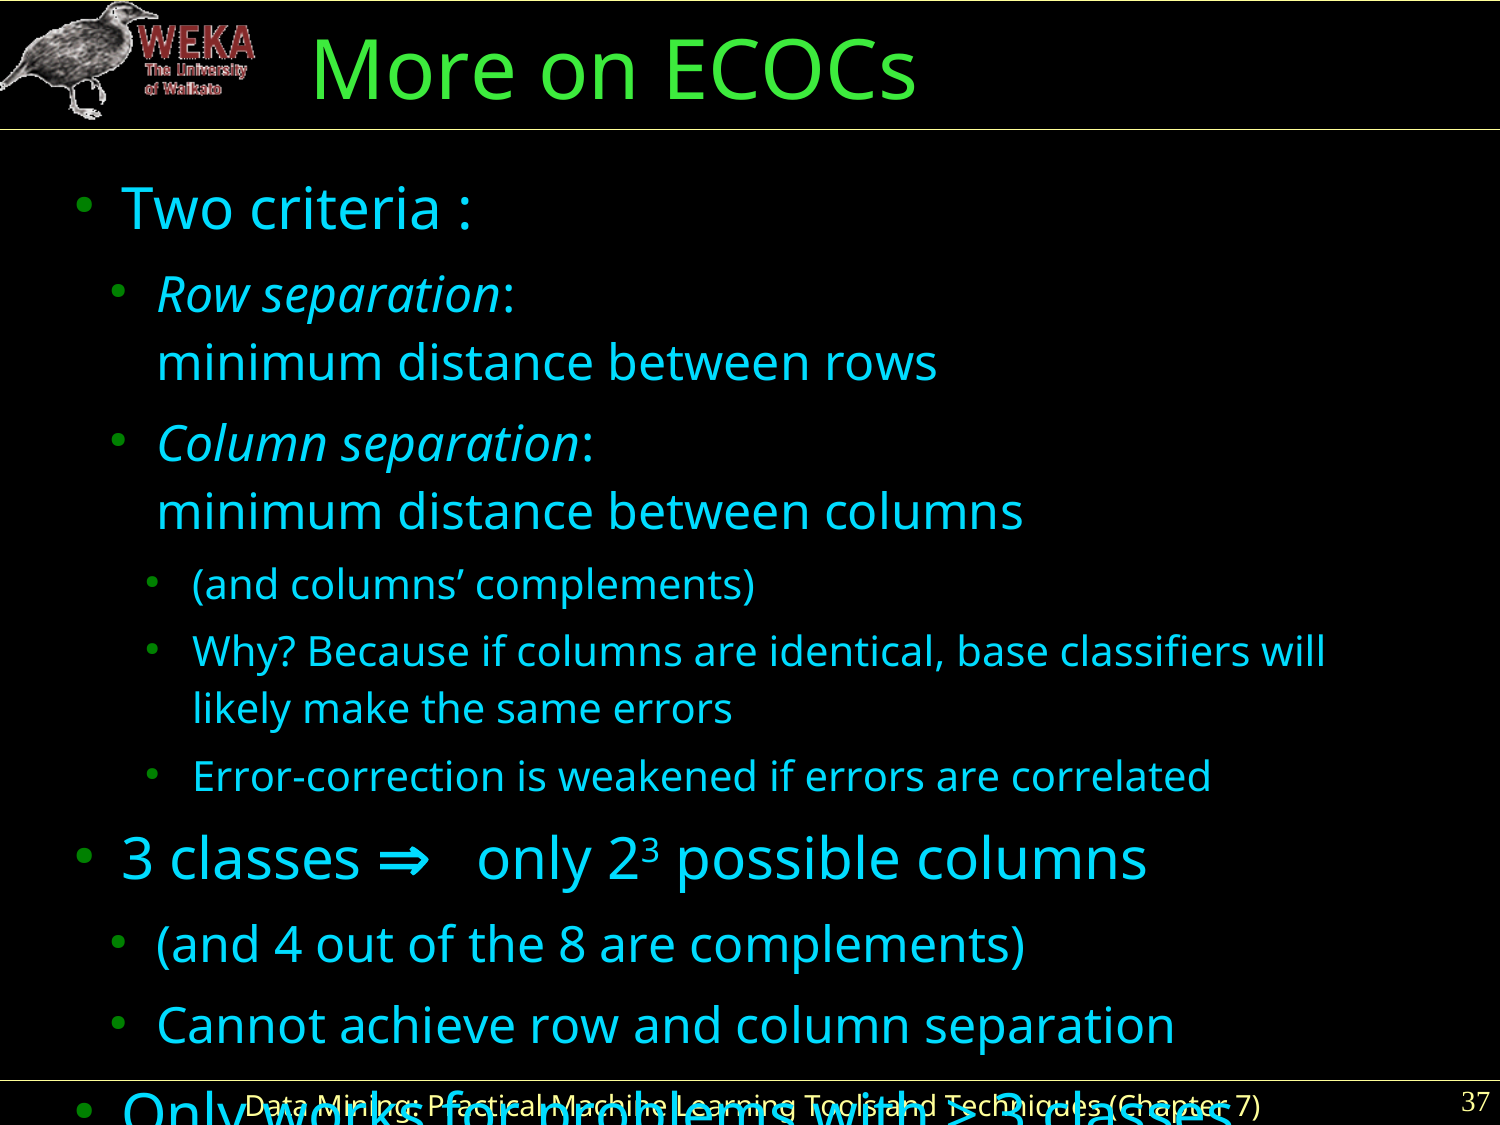

# More on ECOCs
Two criteria :
Row separation:
minimum distance between rows
Column separation:
minimum distance between columns
(and columns’ complements)
Why? Because if columns are identical, base classifiers will likely make the same errors
Error-correction is weakened if errors are correlated
3 classes  only 23 possible columns
(and 4 out of the 8 are complements)
Cannot achieve row and column separation
Only works for problems with > 3 classes
Data Mining: Practical Machine Learning Tools and Techniques (Chapter 7)
37